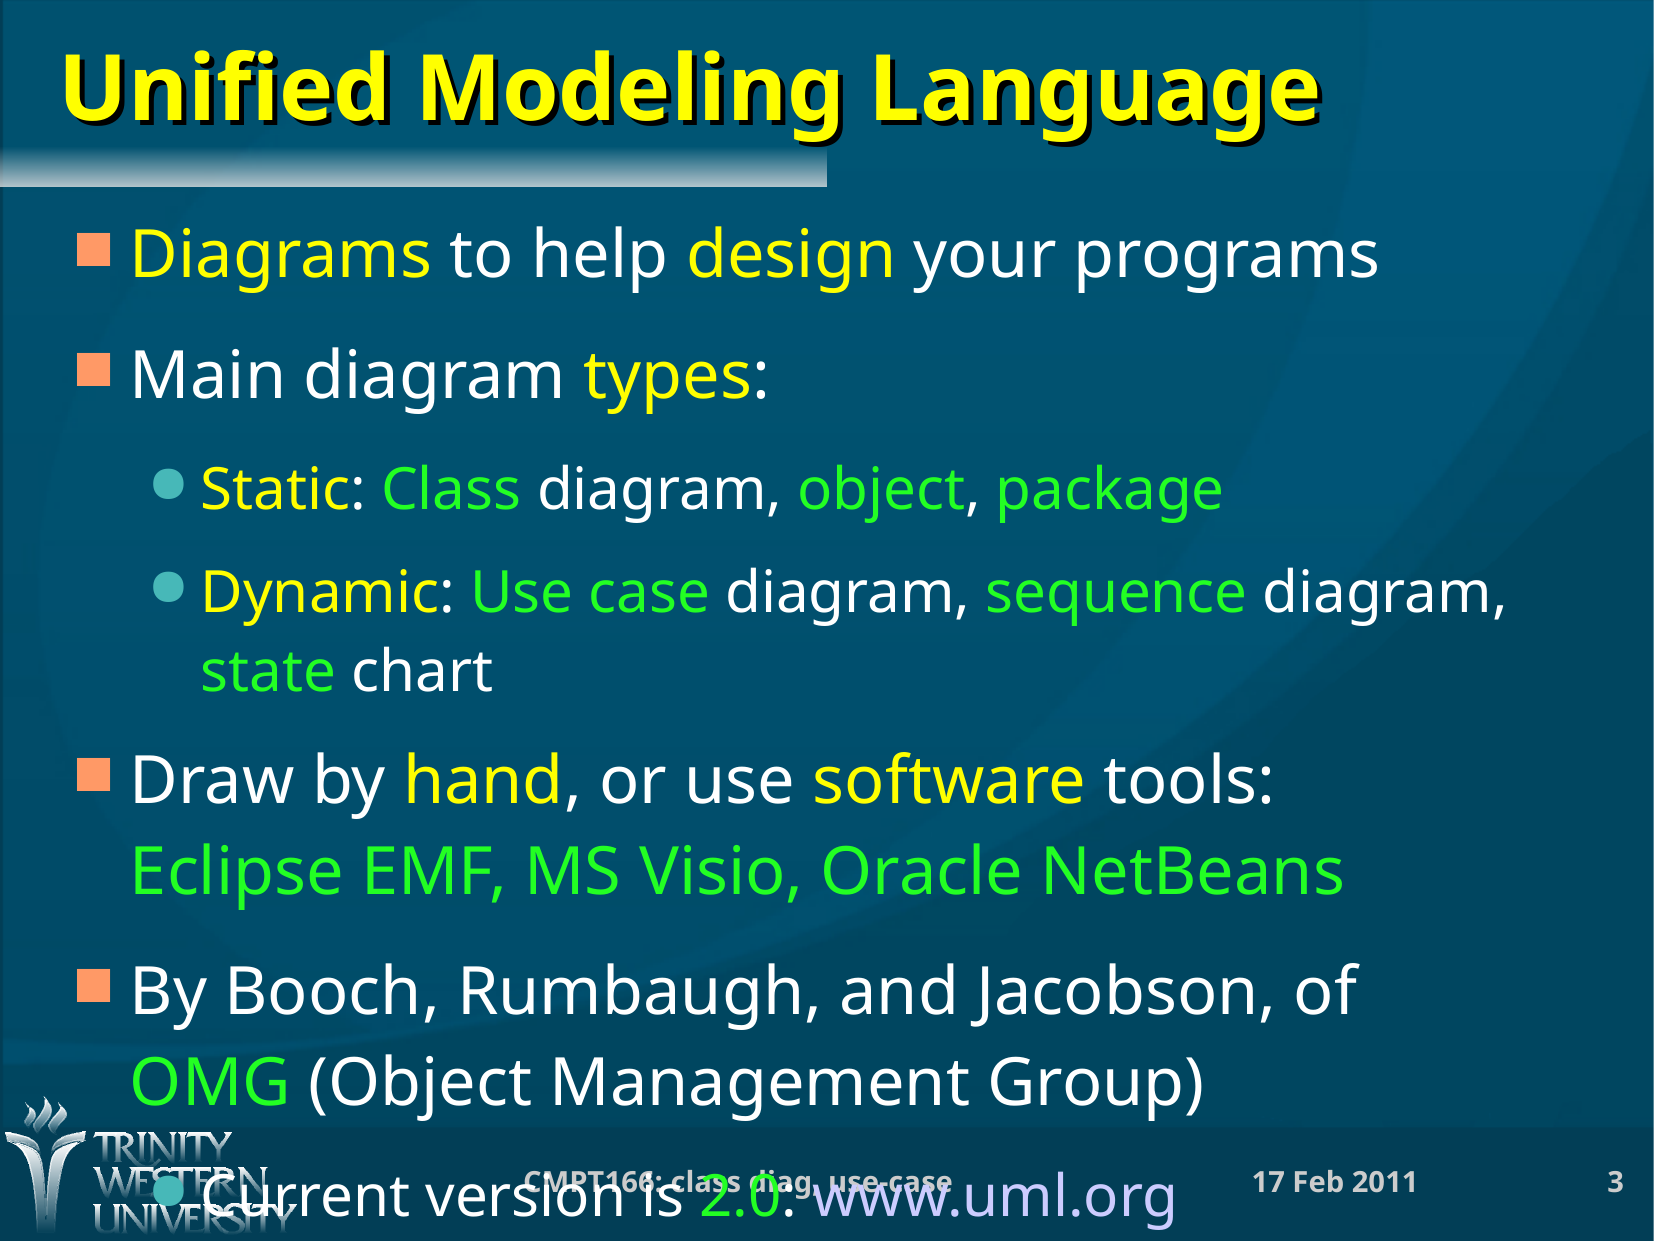

# Unified Modeling Language
Diagrams to help design your programs
Main diagram types:
Static: Class diagram, object, package
Dynamic: Use case diagram, sequence diagram, state chart
Draw by hand, or use software tools:
Eclipse EMF, MS Visio, Oracle NetBeans
By Booch, Rumbaugh, and Jacobson, of
OMG (Object Management Group)
Current version is 2.0: www.uml.org
CMPT166: class diag, use-case
17 Feb 2011
3